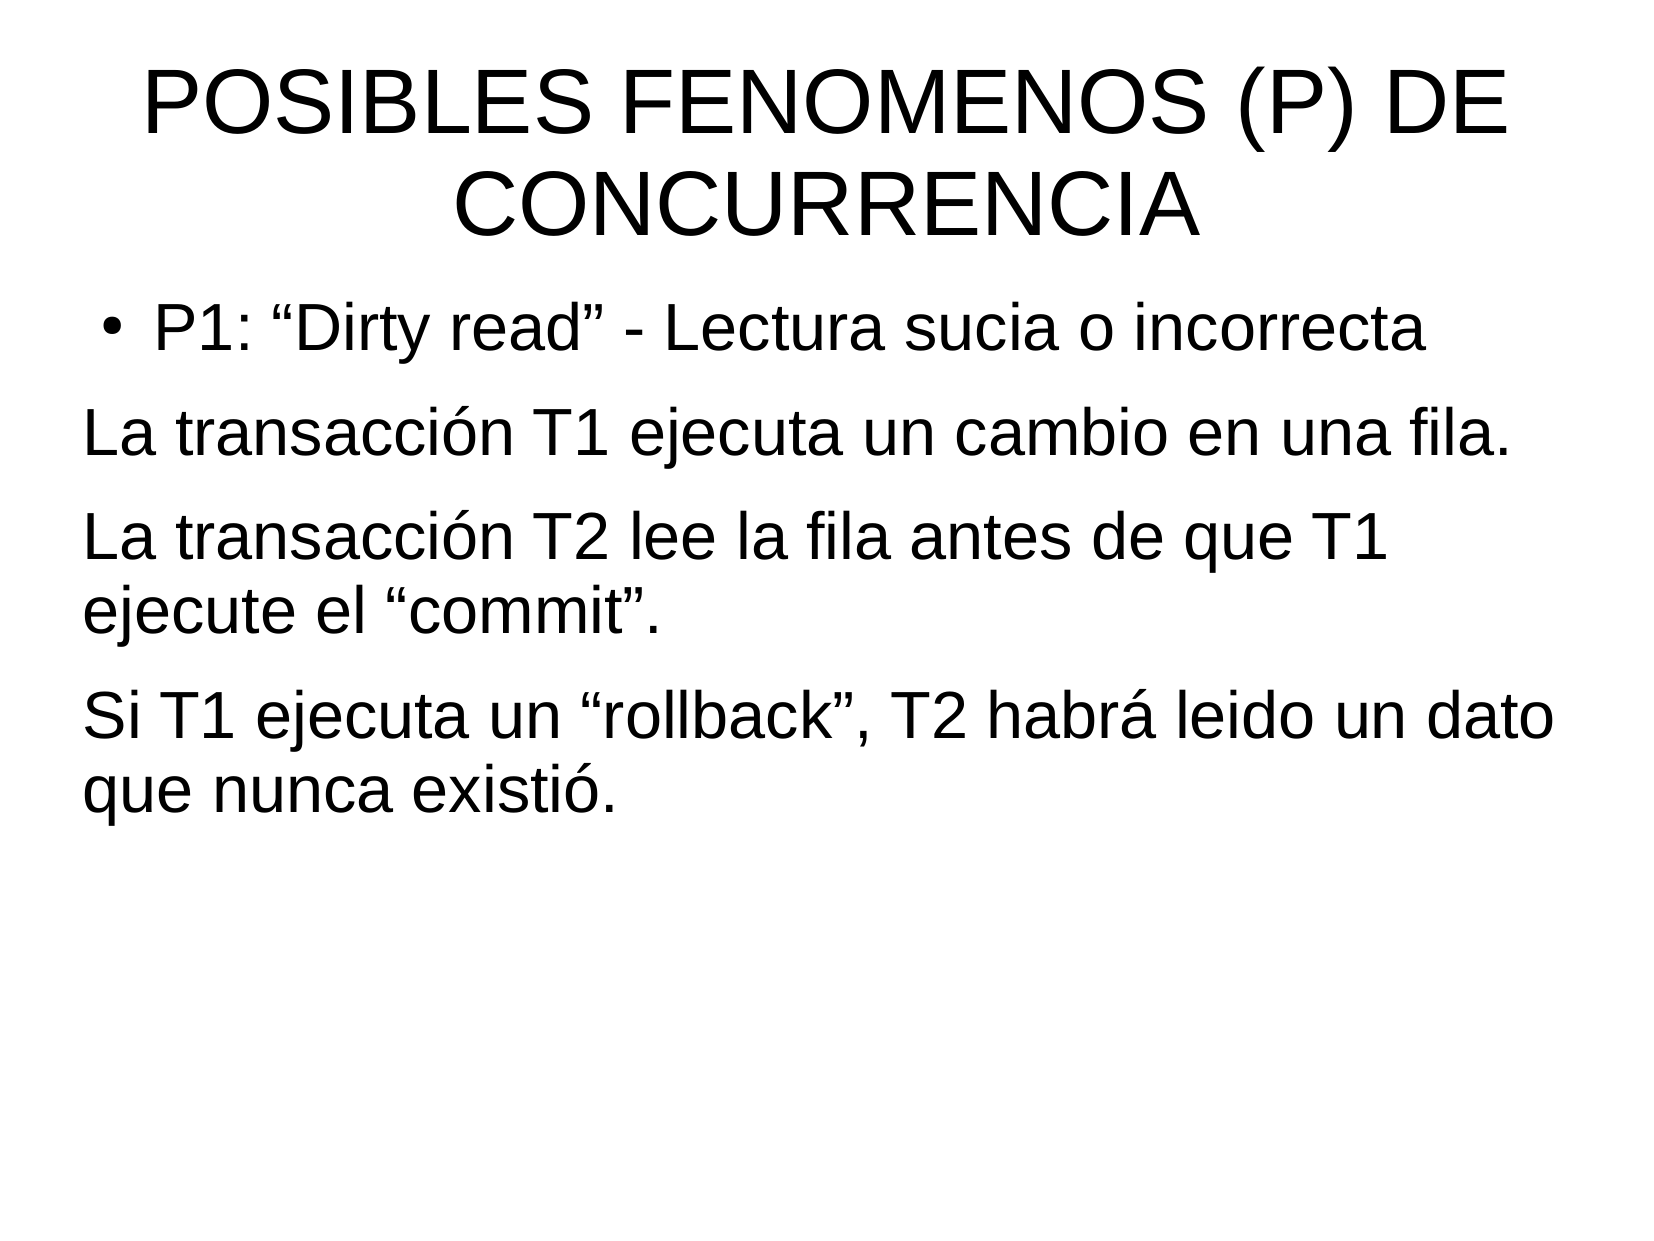

# POSIBLES FENOMENOS (P) DE CONCURRENCIA
P1: “Dirty read” - Lectura sucia o incorrecta
La transacción T1 ejecuta un cambio en una fila.
La transacción T2 lee la fila antes de que T1 ejecute el “commit”.
Si T1 ejecuta un “rollback”, T2 habrá leido un dato que nunca existió.